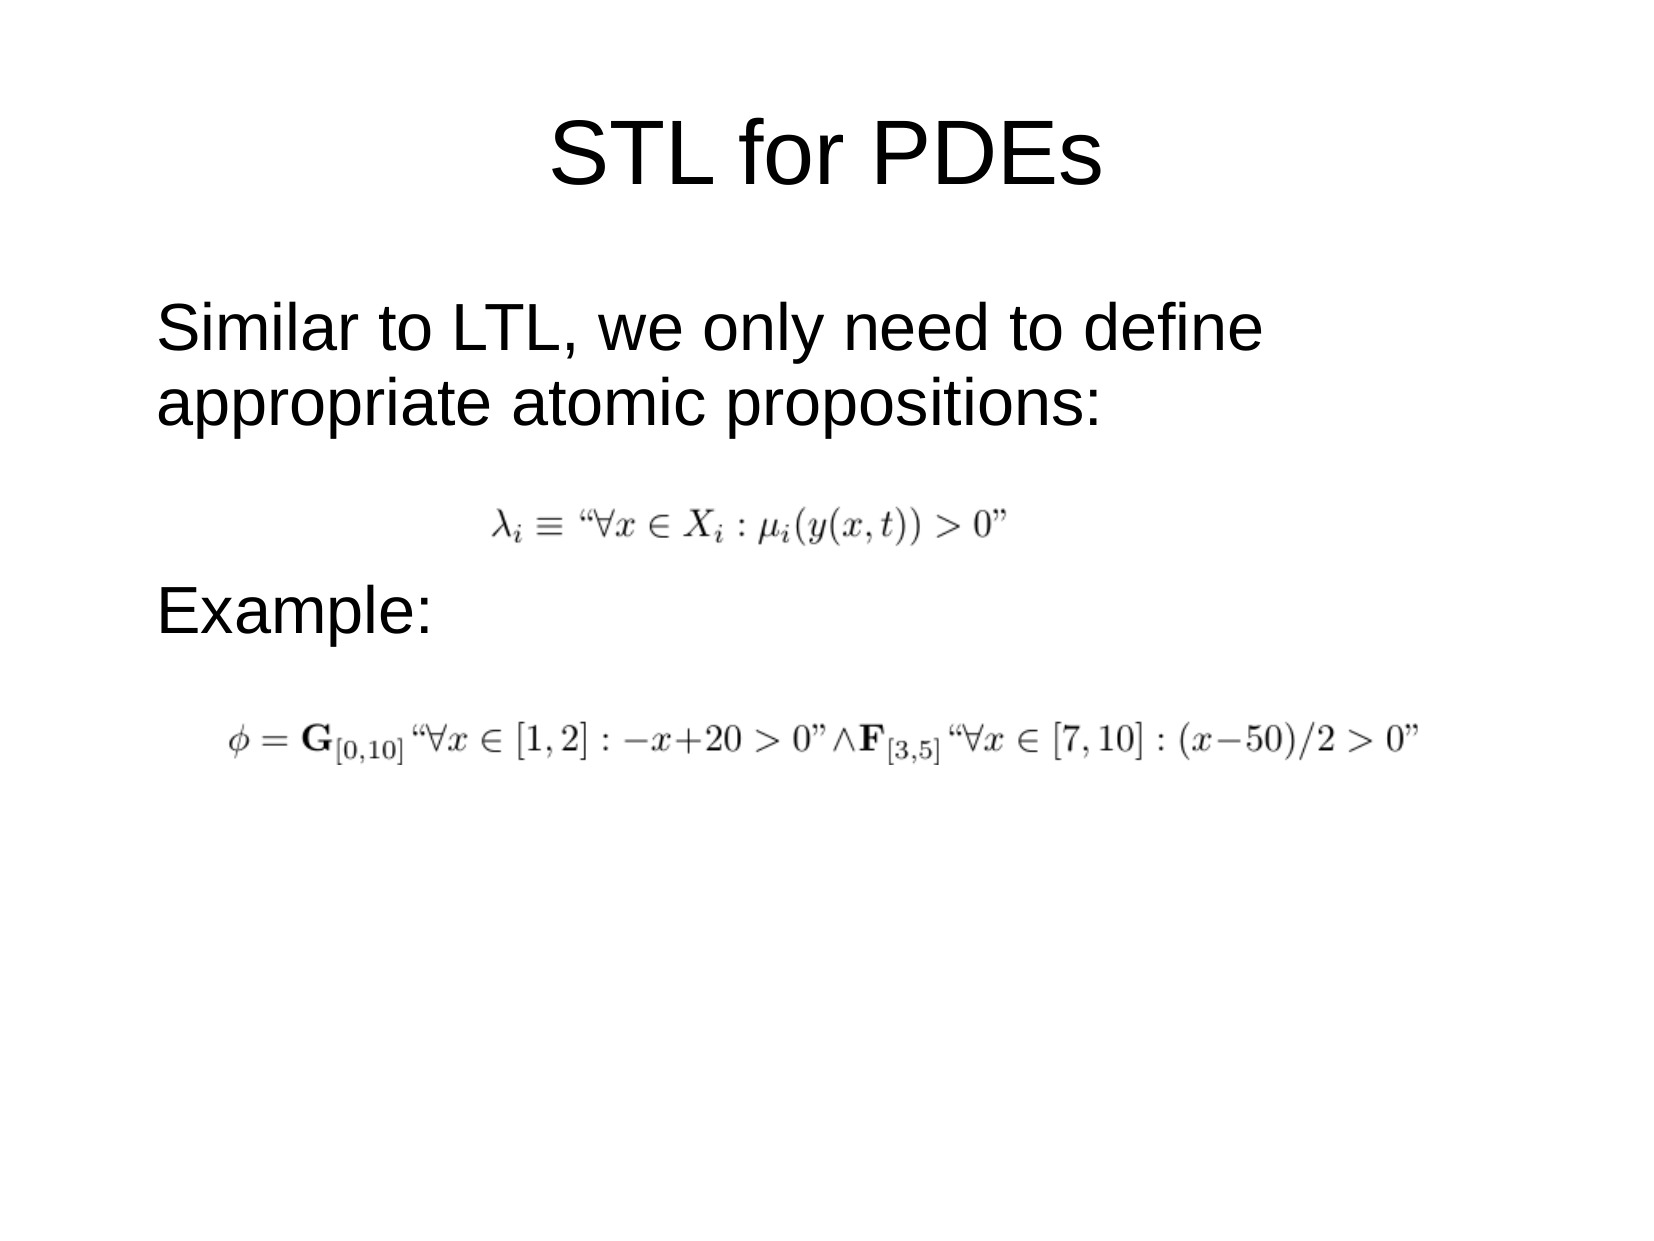

# STL for PDEs
Similar to LTL, we only need to define appropriate atomic propositions:
Example: